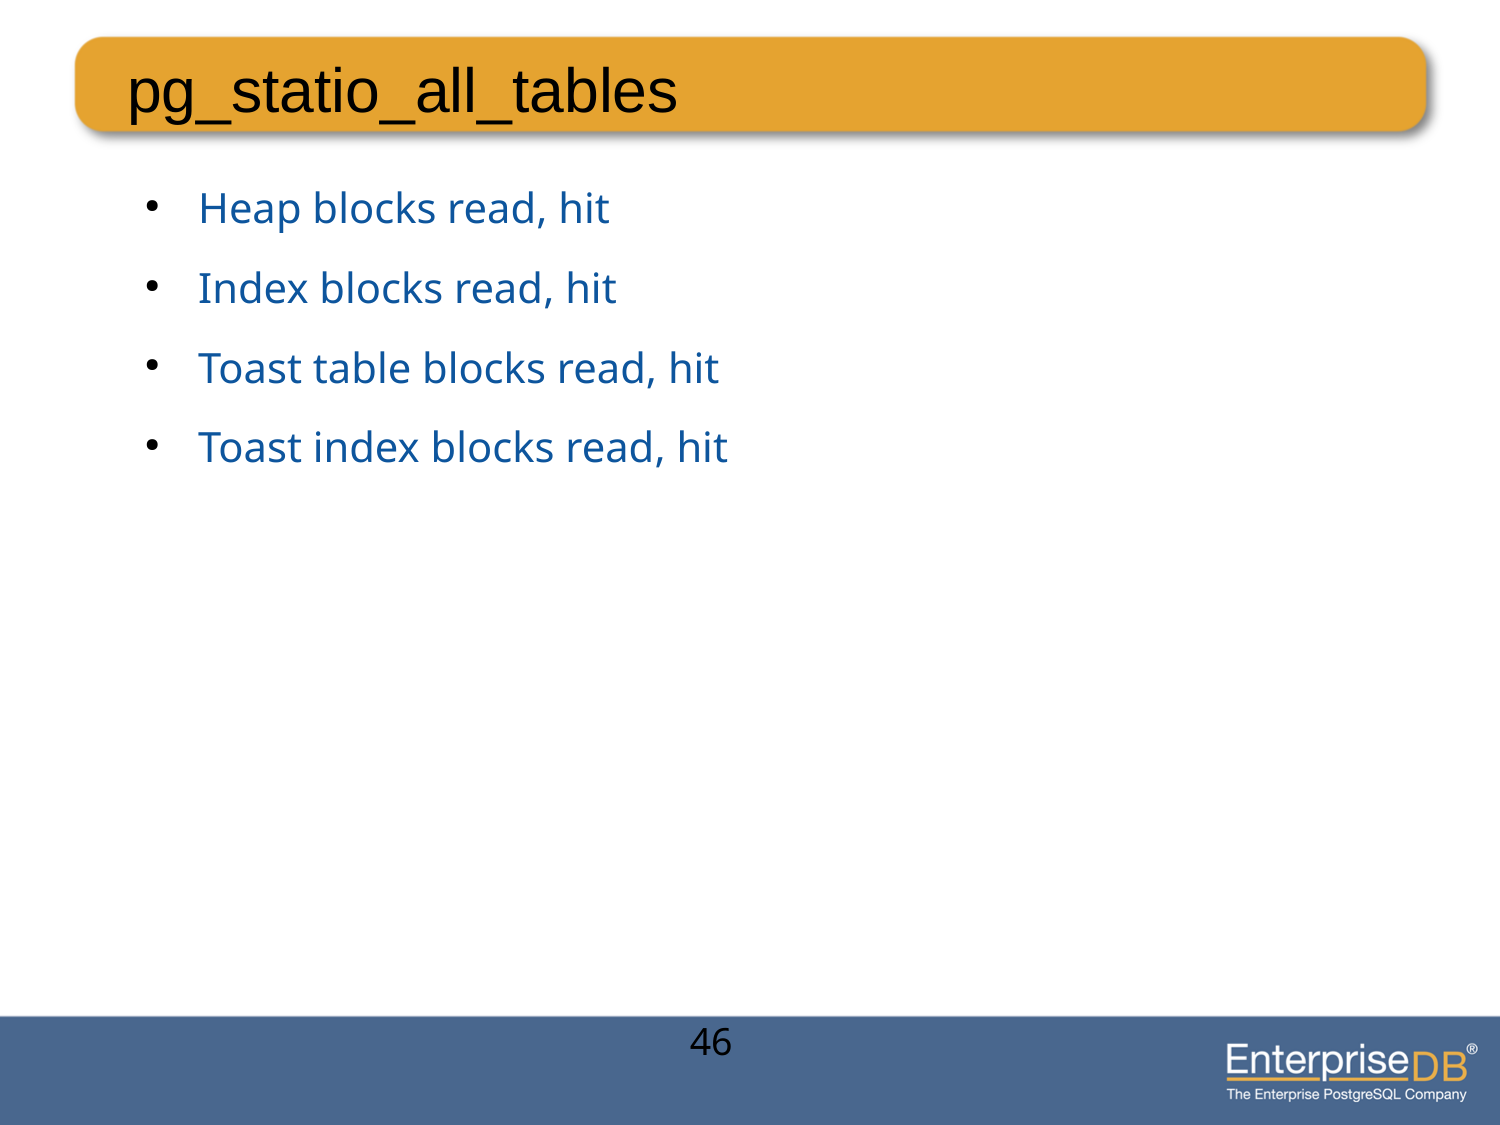

# pg_statio_all_tables
Heap blocks read, hit
Index blocks read, hit
Toast table blocks read, hit
Toast index blocks read, hit